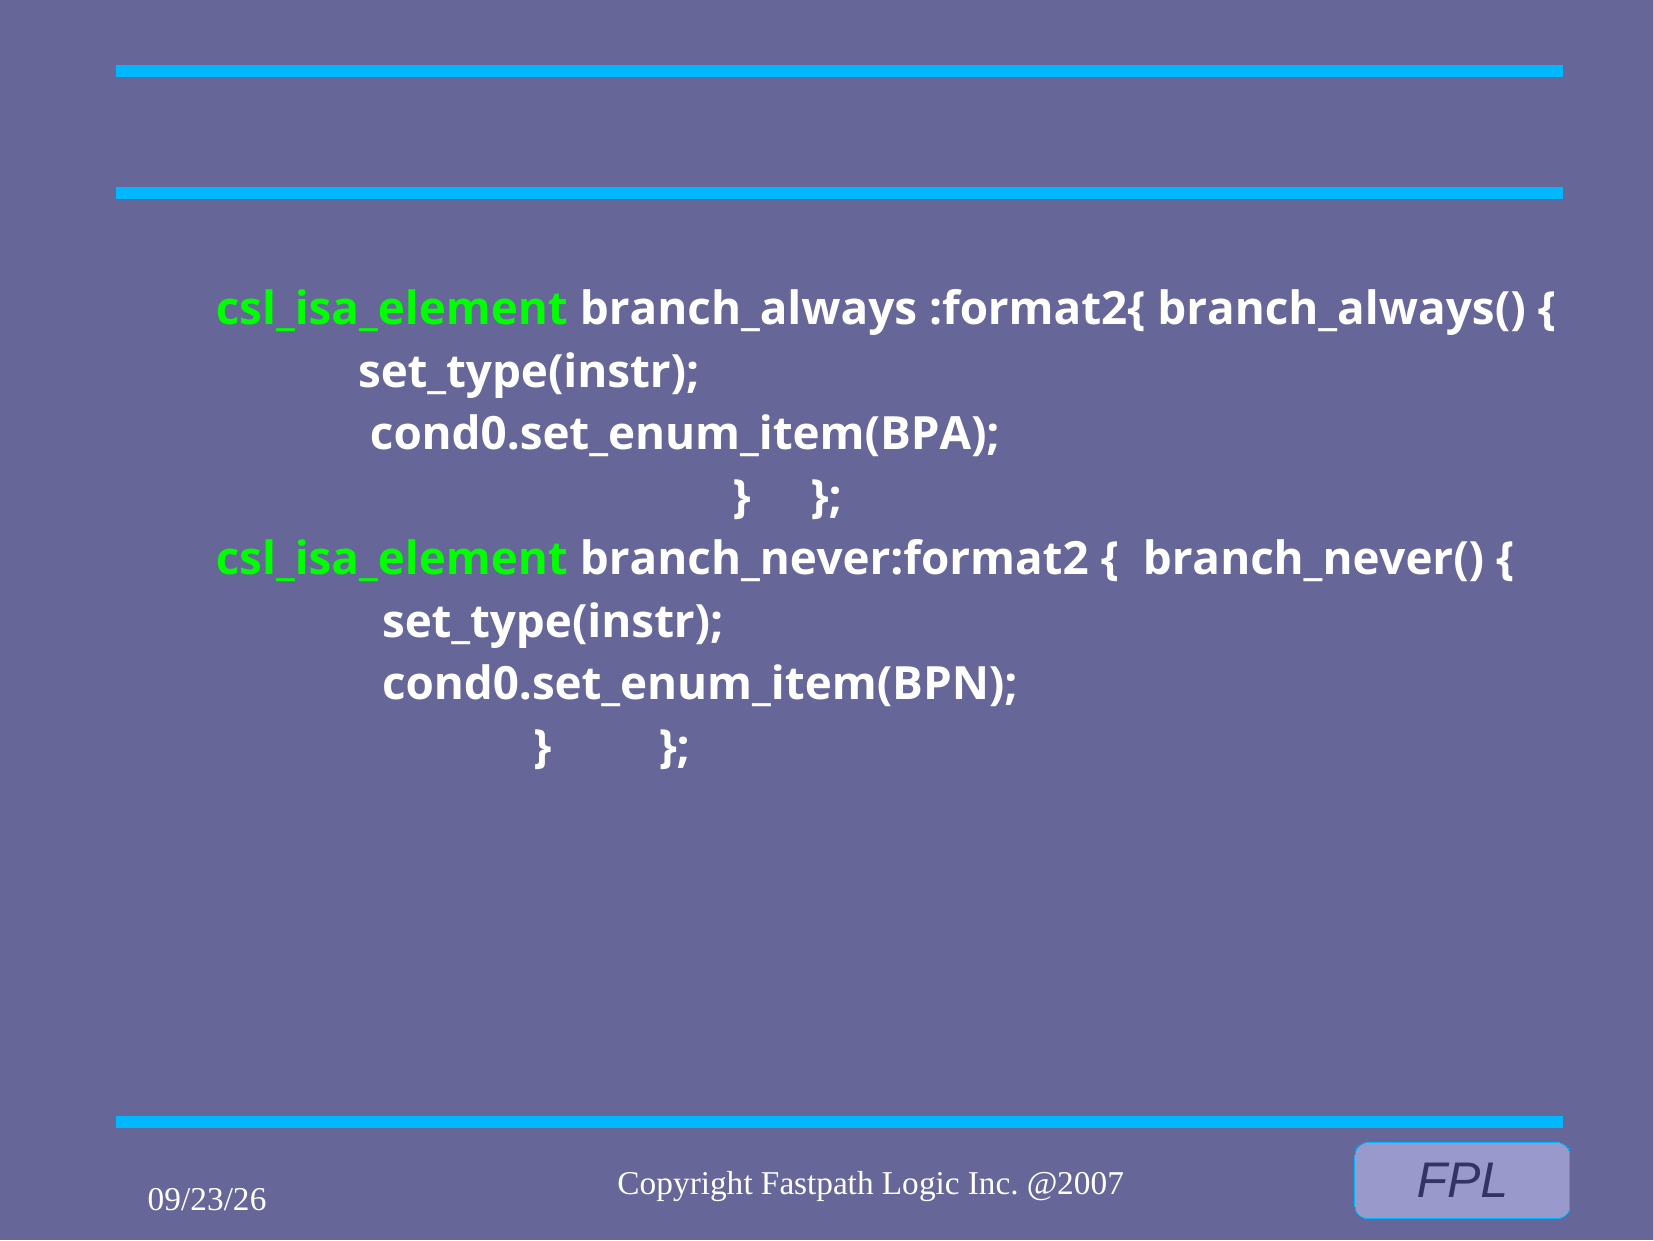

csl_isa_element branch_always :format2{ branch_always() {
 set_type(instr);
 cond0.set_enum_item(BPA);
 						} };
	csl_isa_element branch_never:format2 { branch_never() {
 set_type(instr);
 cond0.set_enum_item(BPN);
 			 } 	};
Copyright Fastpath Logic Inc. @2007